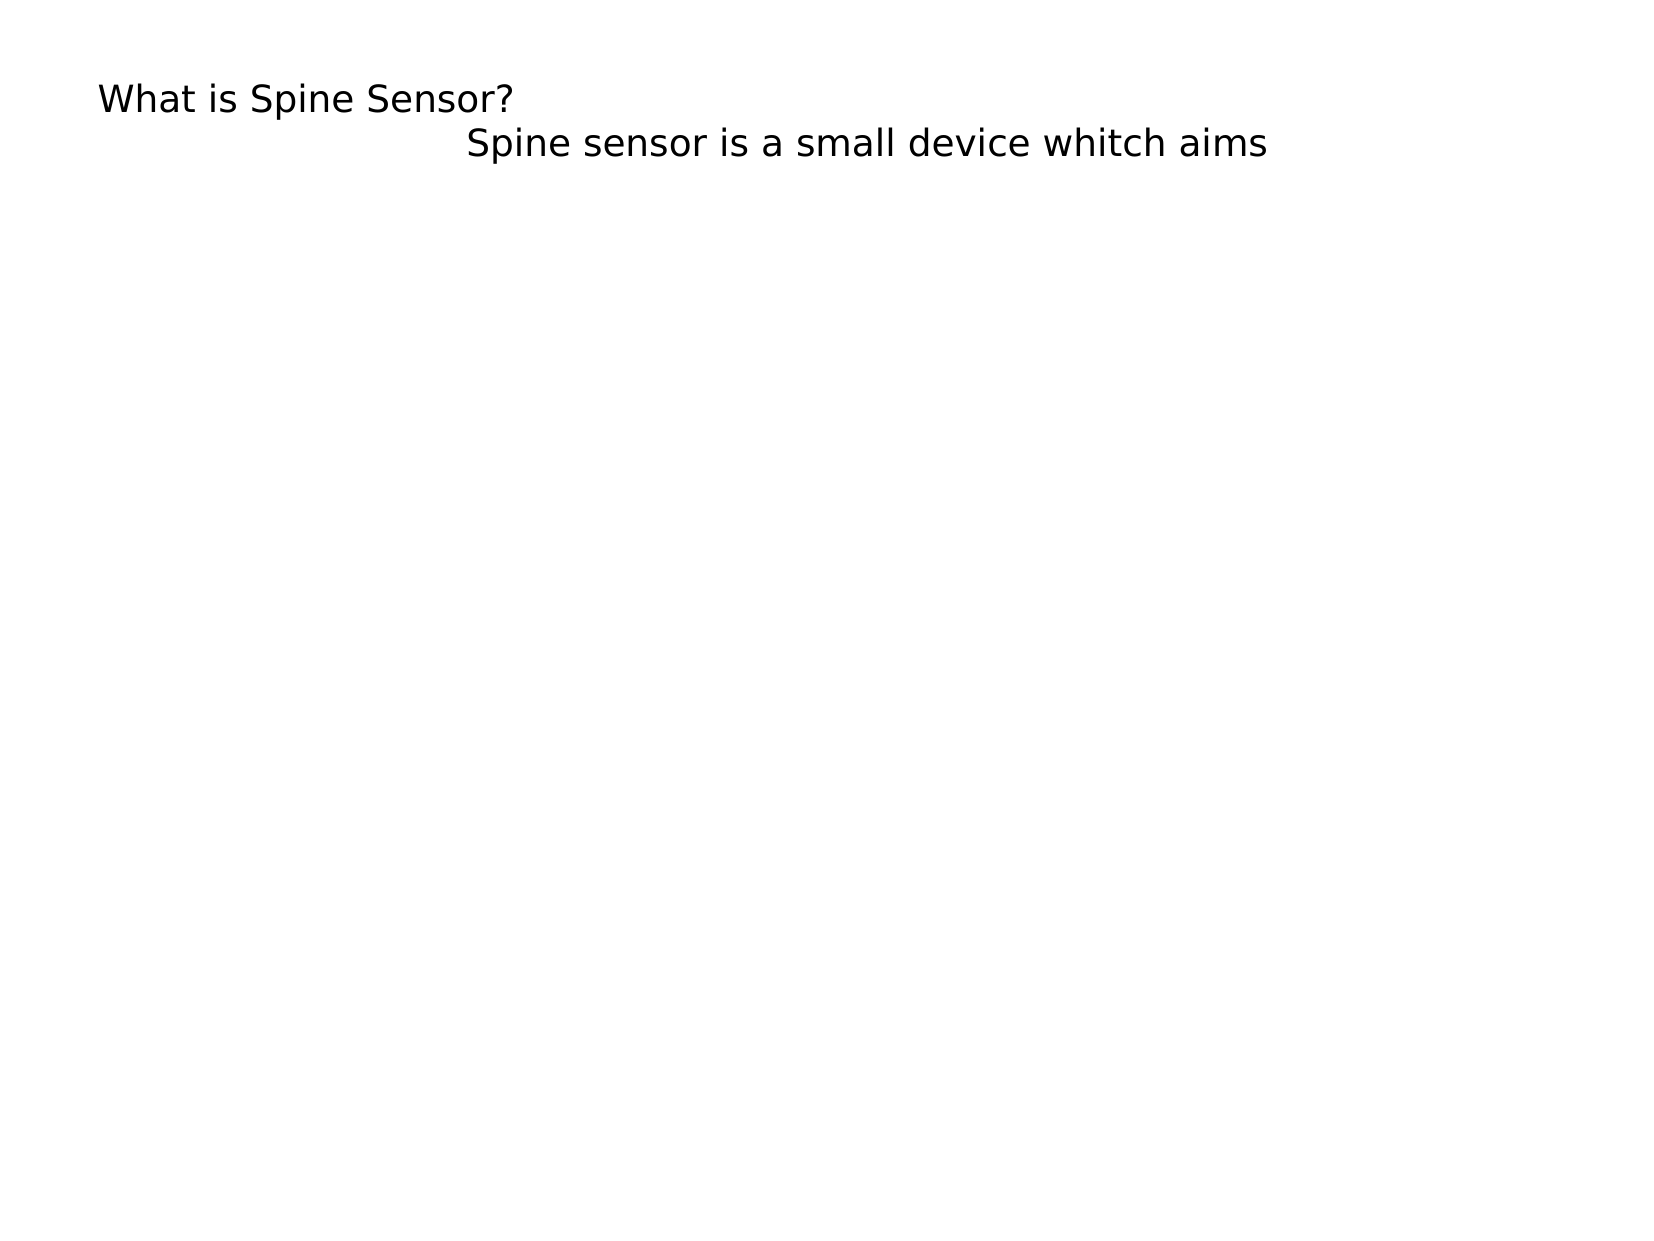

What is Spine Sensor?
					Spine sensor is a small device whitch aims